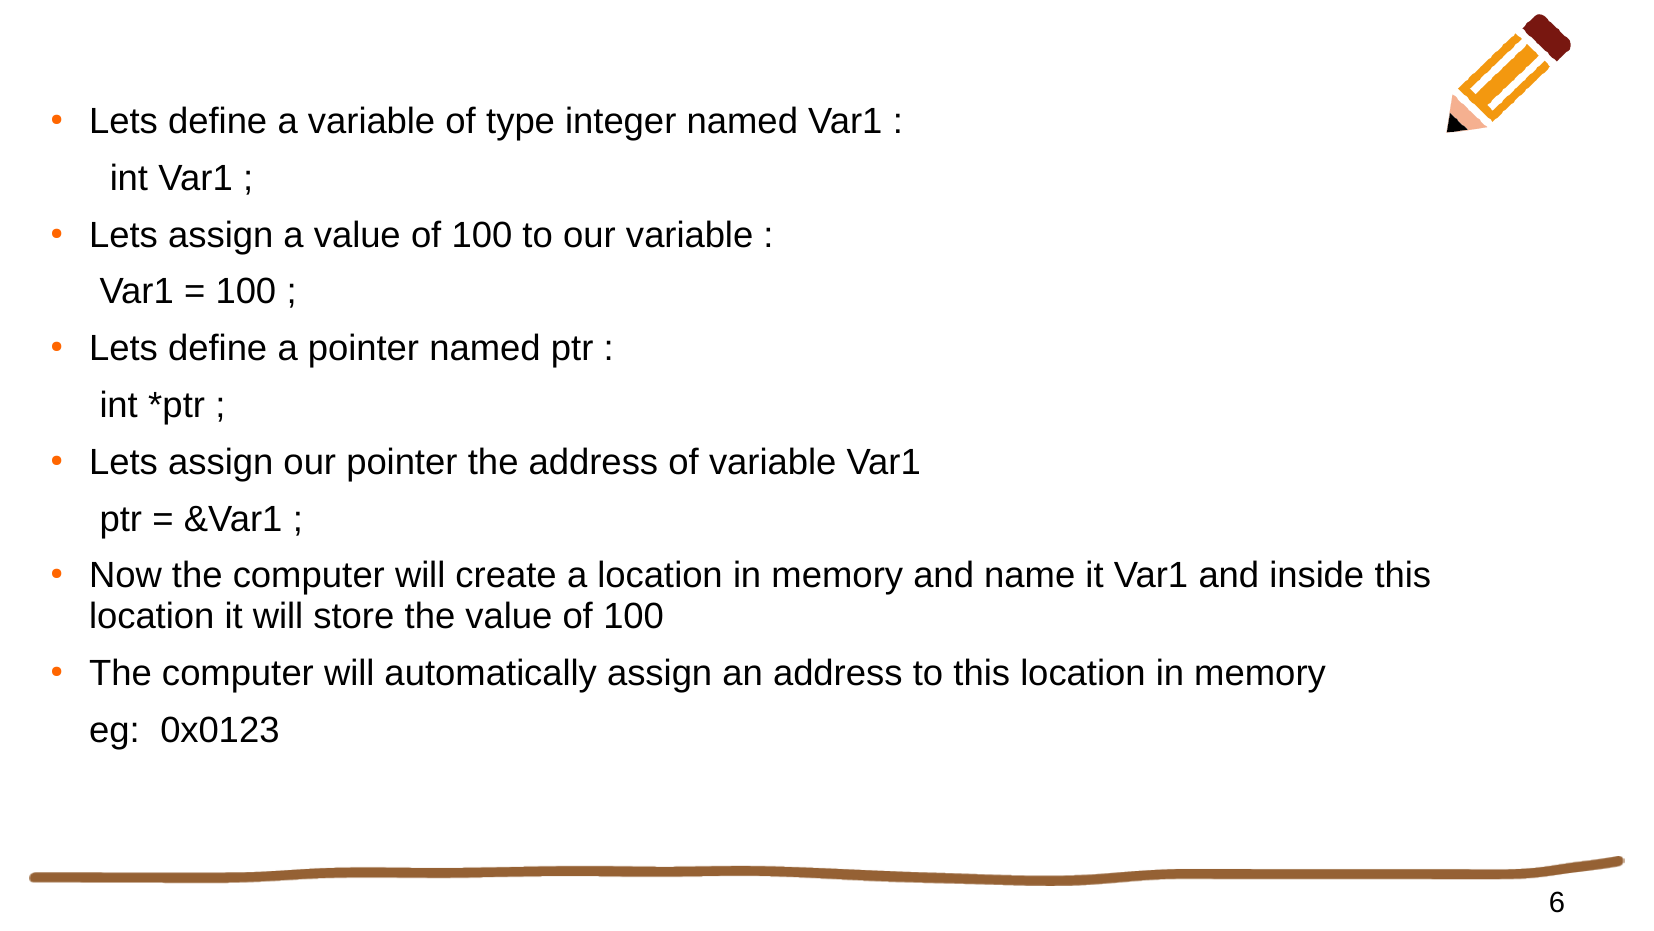

# Lets define a variable of type integer named Var1 :
 int Var1 ;
Lets assign a value of 100 to our variable :
 Var1 = 100 ;
Lets define a pointer named ptr :
 int *ptr ;
Lets assign our pointer the address of variable Var1
 ptr = &Var1 ;
Now the computer will create a location in memory and name it Var1 and inside this location it will store the value of 100
The computer will automatically assign an address to this location in memory
eg: 0x0123
6